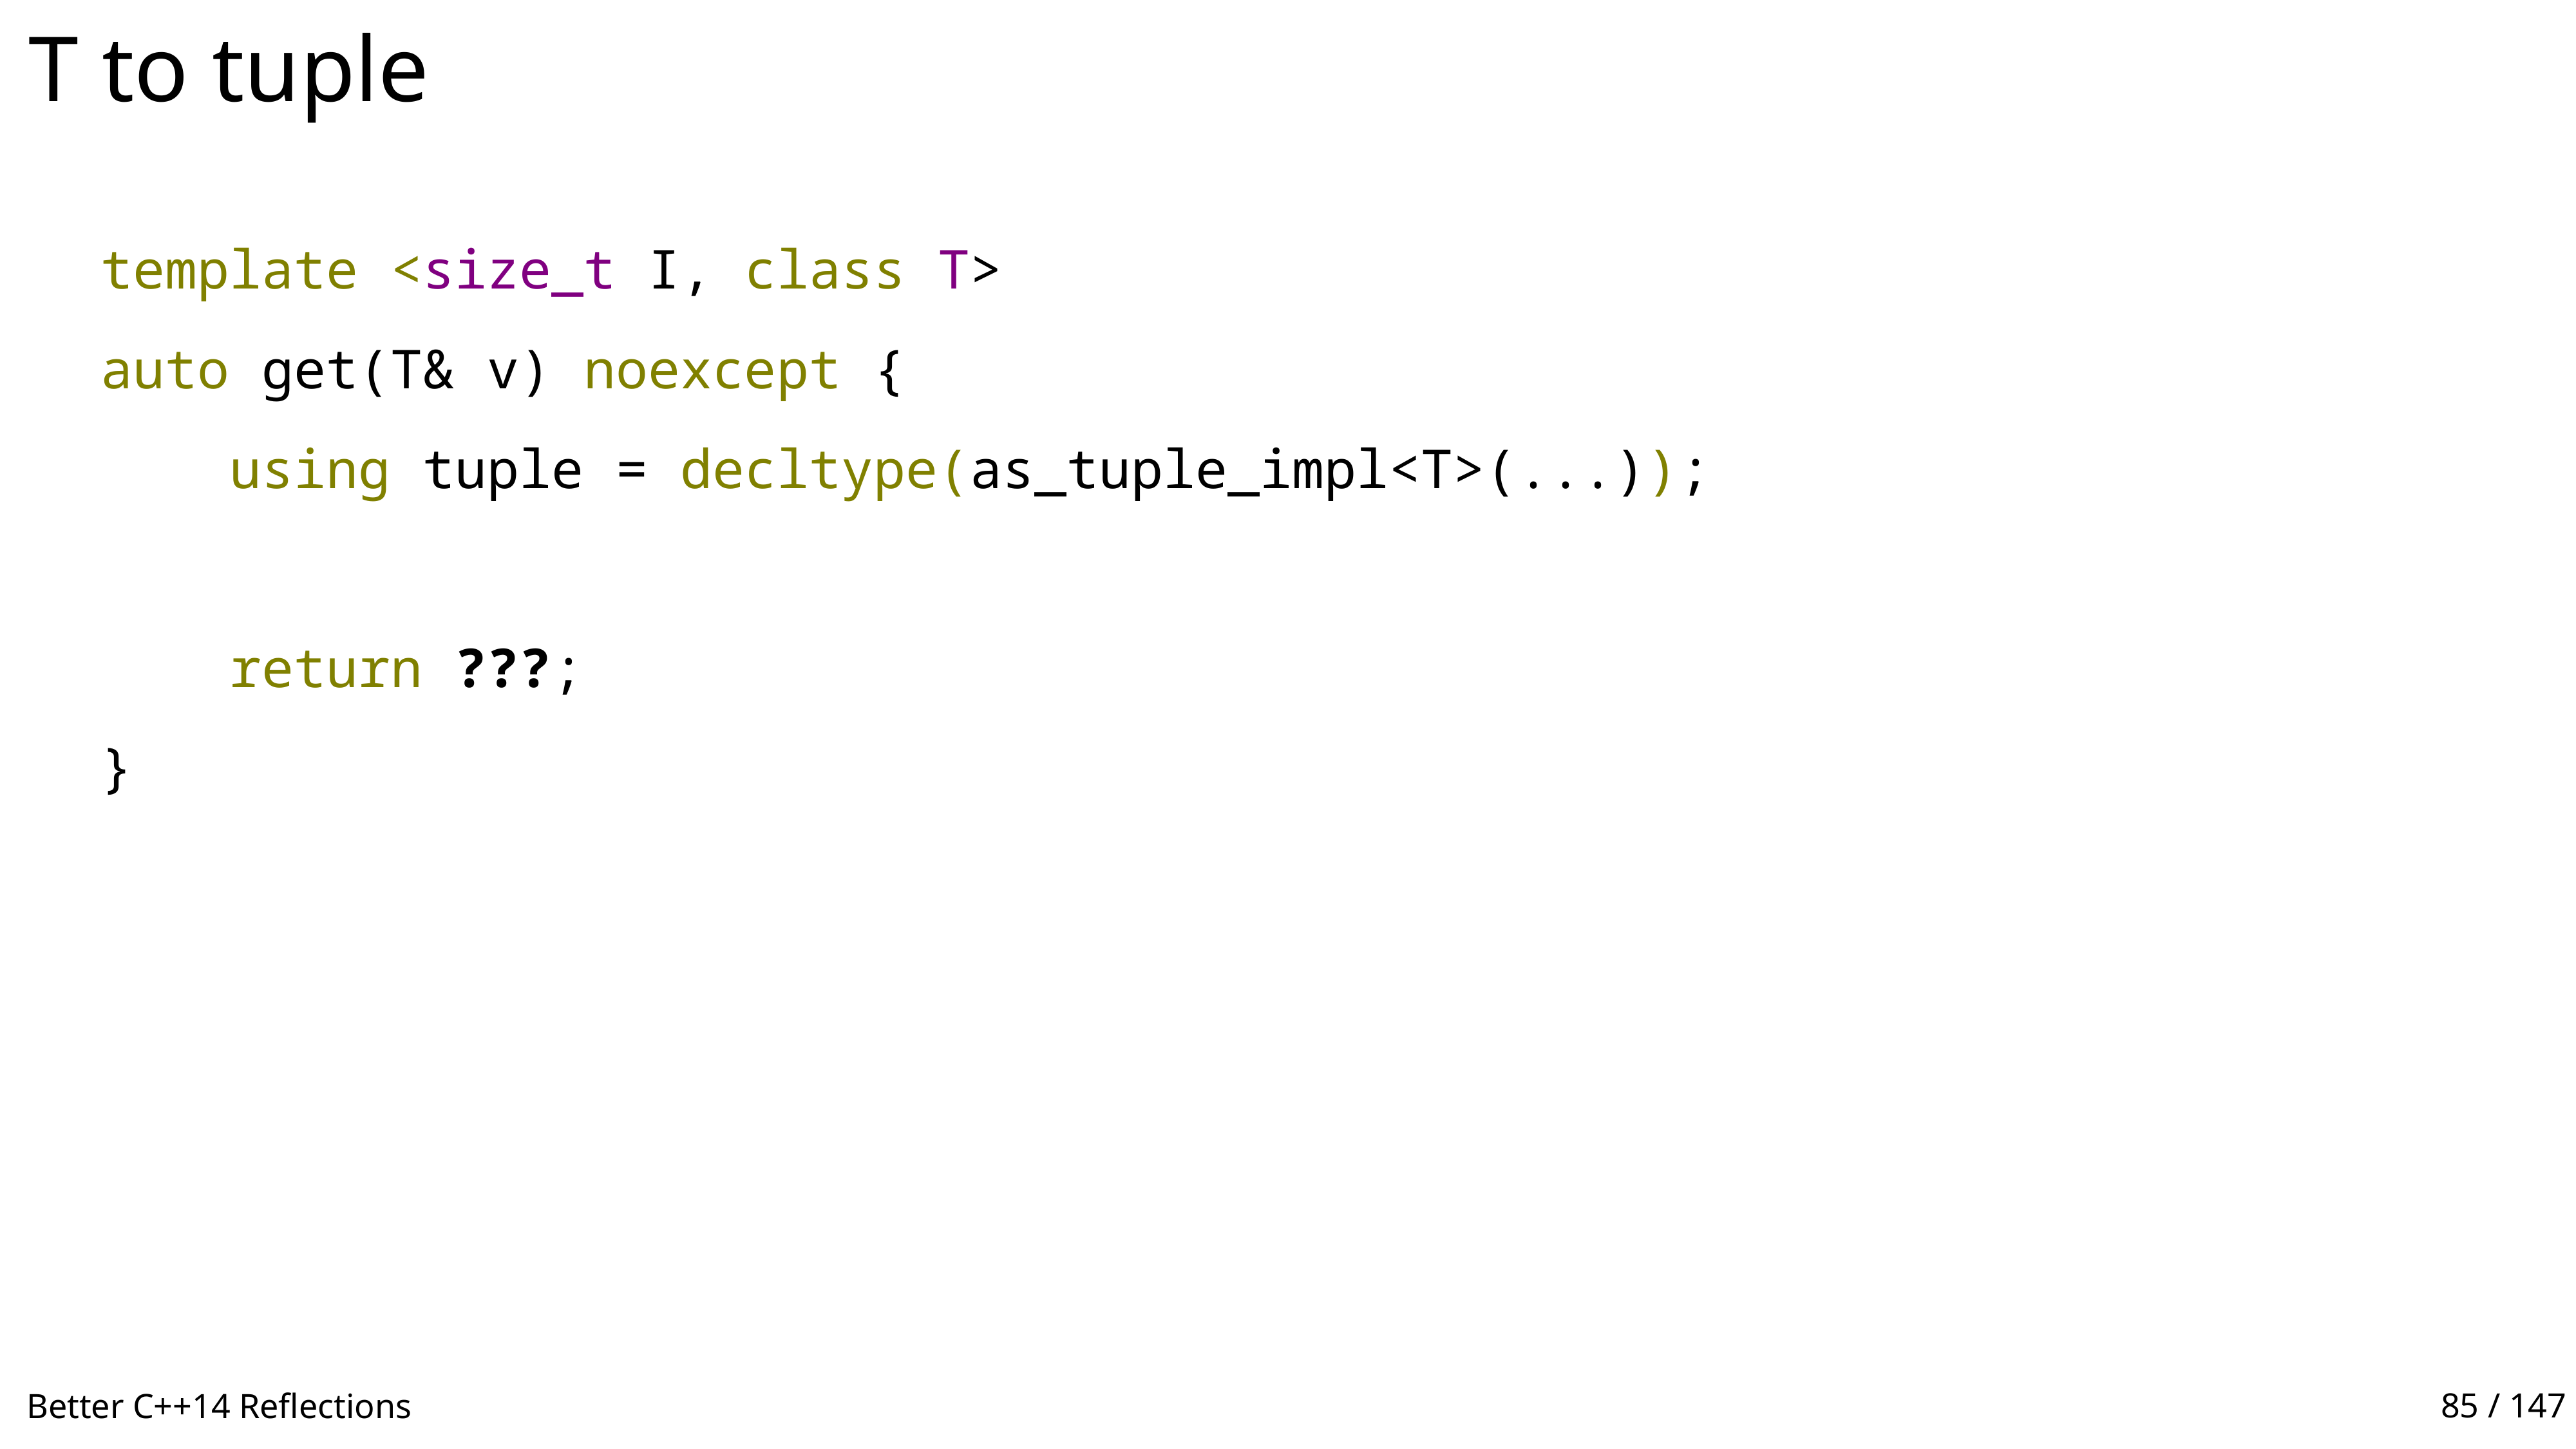

# T to tuple
template <size_t I, class T>
auto get(T& v) noexcept {
 using tuple = decltype(as_tuple_impl<T>(...));
 return ???;
}
Better C++14 Reflections